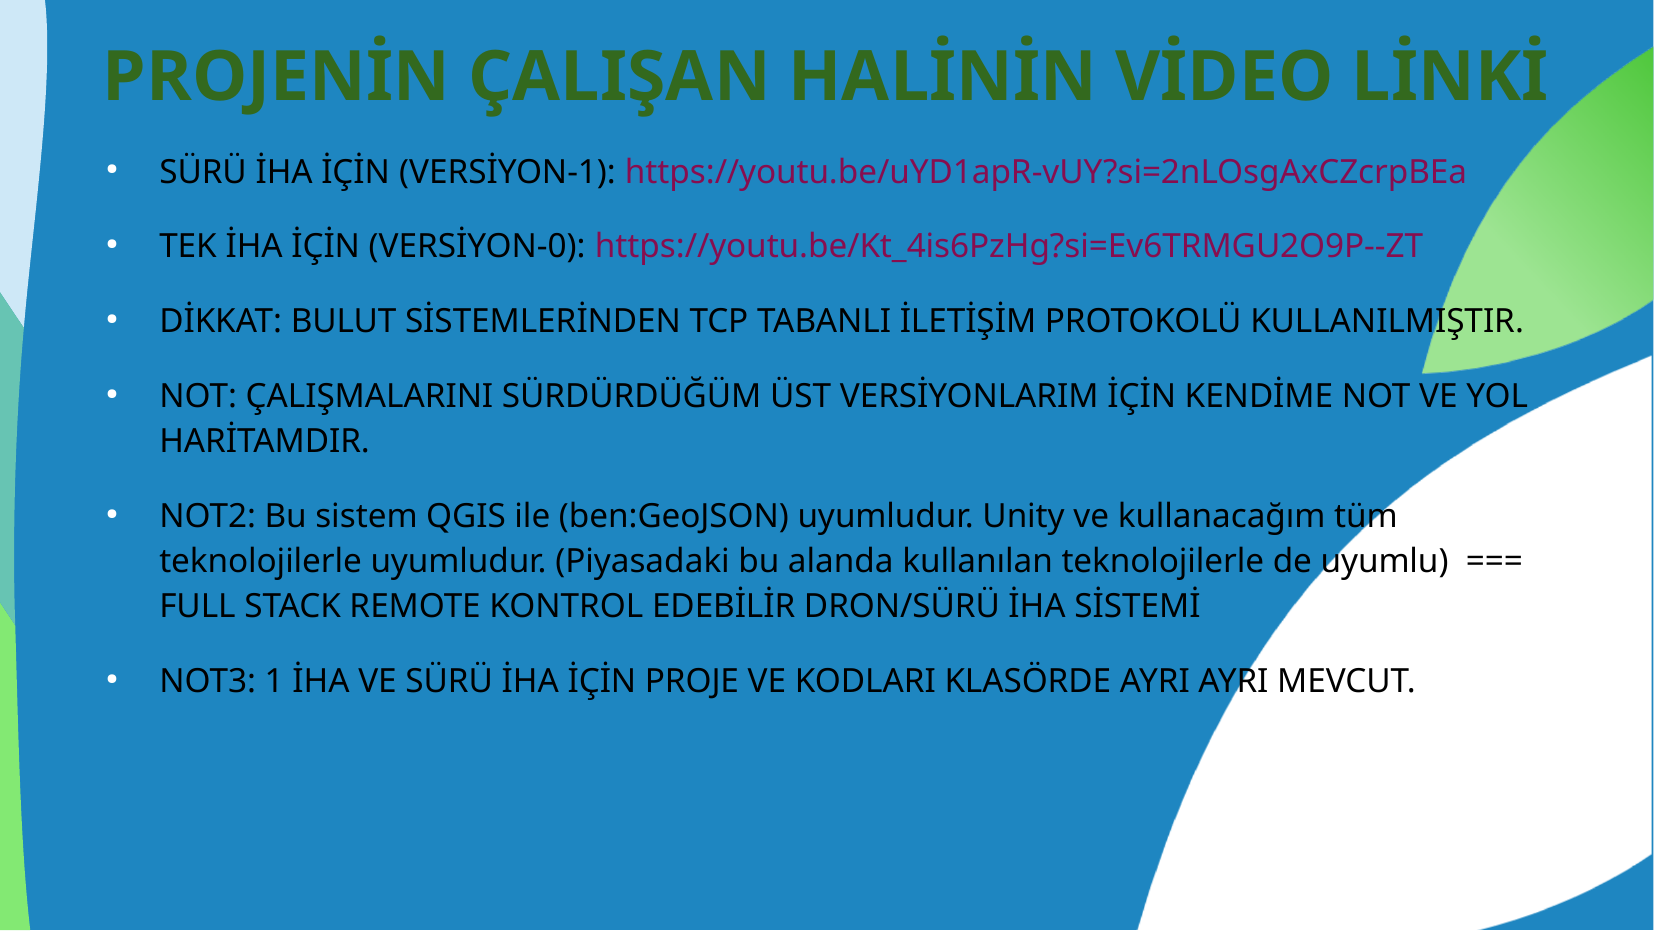

# PROJENİN ÇALIŞAN HALİNİN VİDEO LİNKİ
SÜRÜ İHA İÇİN (VERSİYON-1): https://youtu.be/uYD1apR-vUY?si=2nLOsgAxCZcrpBEa
TEK İHA İÇİN (VERSİYON-0): https://youtu.be/Kt_4is6PzHg?si=Ev6TRMGU2O9P--ZT
DİKKAT: BULUT SİSTEMLERİNDEN TCP TABANLI İLETİŞİM PROTOKOLÜ KULLANILMIŞTIR.
NOT: ÇALIŞMALARINI SÜRDÜRDÜĞÜM ÜST VERSİYONLARIM İÇİN KENDİME NOT VE YOL HARİTAMDIR.
NOT2: Bu sistem QGIS ile (ben:GeoJSON) uyumludur. Unity ve kullanacağım tüm teknolojilerle uyumludur. (Piyasadaki bu alanda kullanılan teknolojilerle de uyumlu) === FULL STACK REMOTE KONTROL EDEBİLİR DRON/SÜRÜ İHA SİSTEMİ
NOT3: 1 İHA VE SÜRÜ İHA İÇİN PROJE VE KODLARI KLASÖRDE AYRI AYRI MEVCUT.